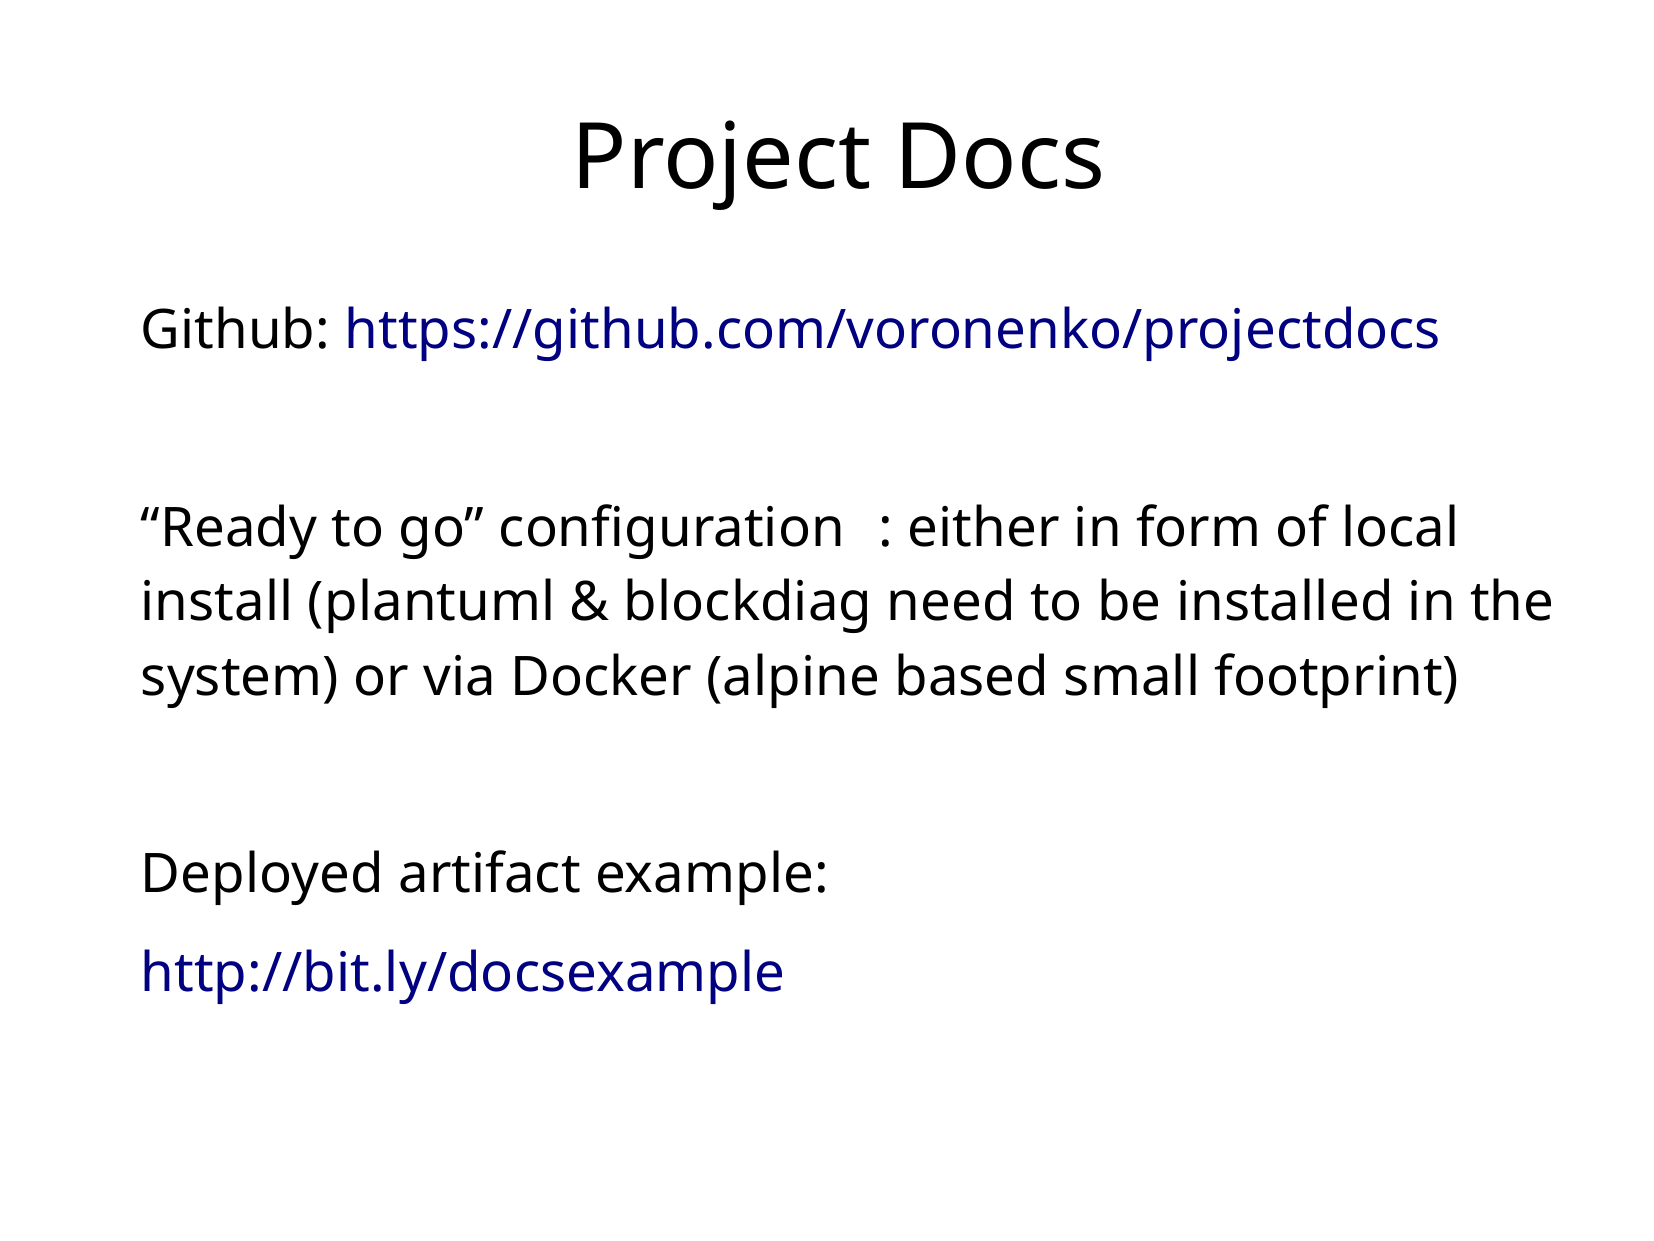

# Project Docs
Github: https://github.com/voronenko/projectdocs
“Ready to go” configuration	: either in form of local install (plantuml & blockdiag need to be installed in the system) or via Docker (alpine based small footprint)
Deployed artifact example:
http://bit.ly/docsexample